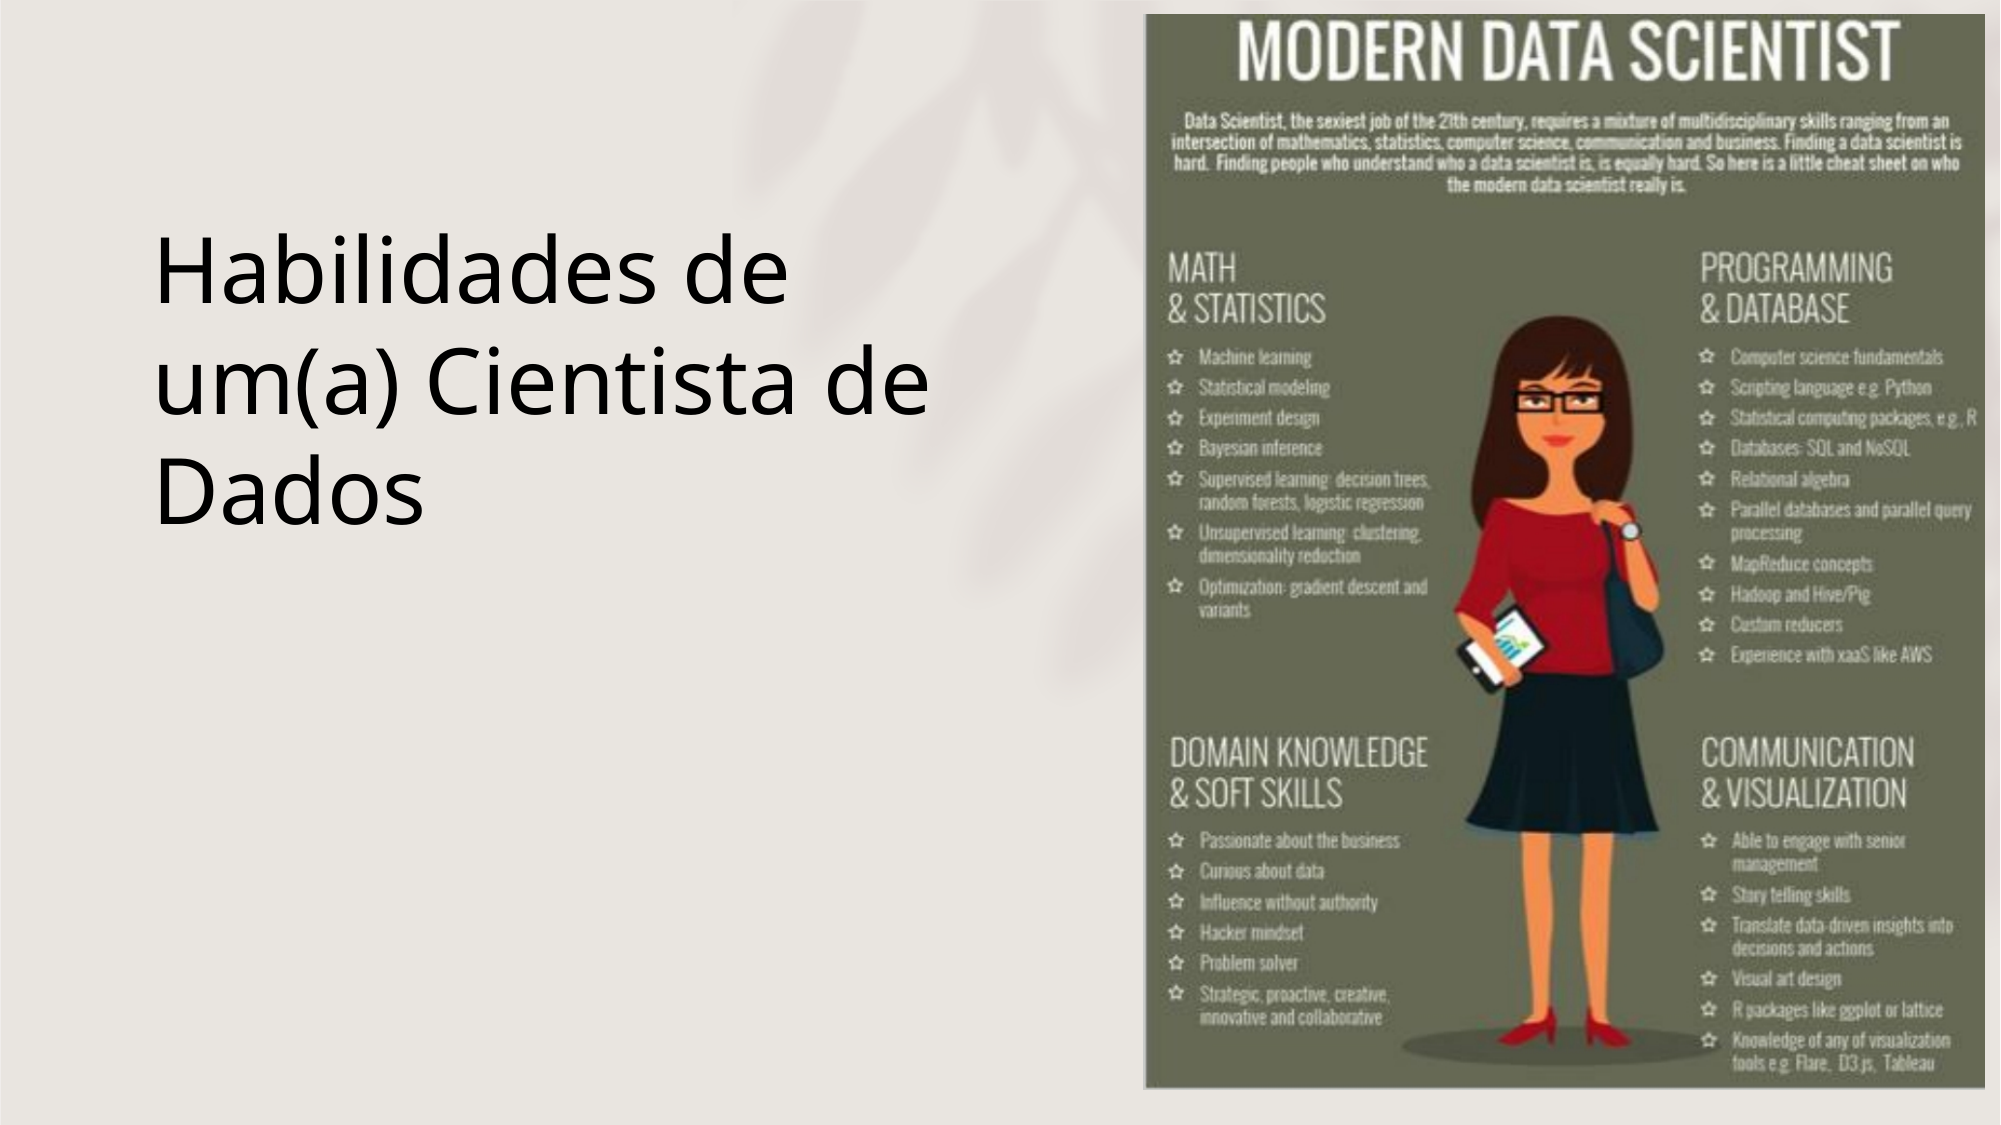

# Habilidades de um(a) Cientista de Dados